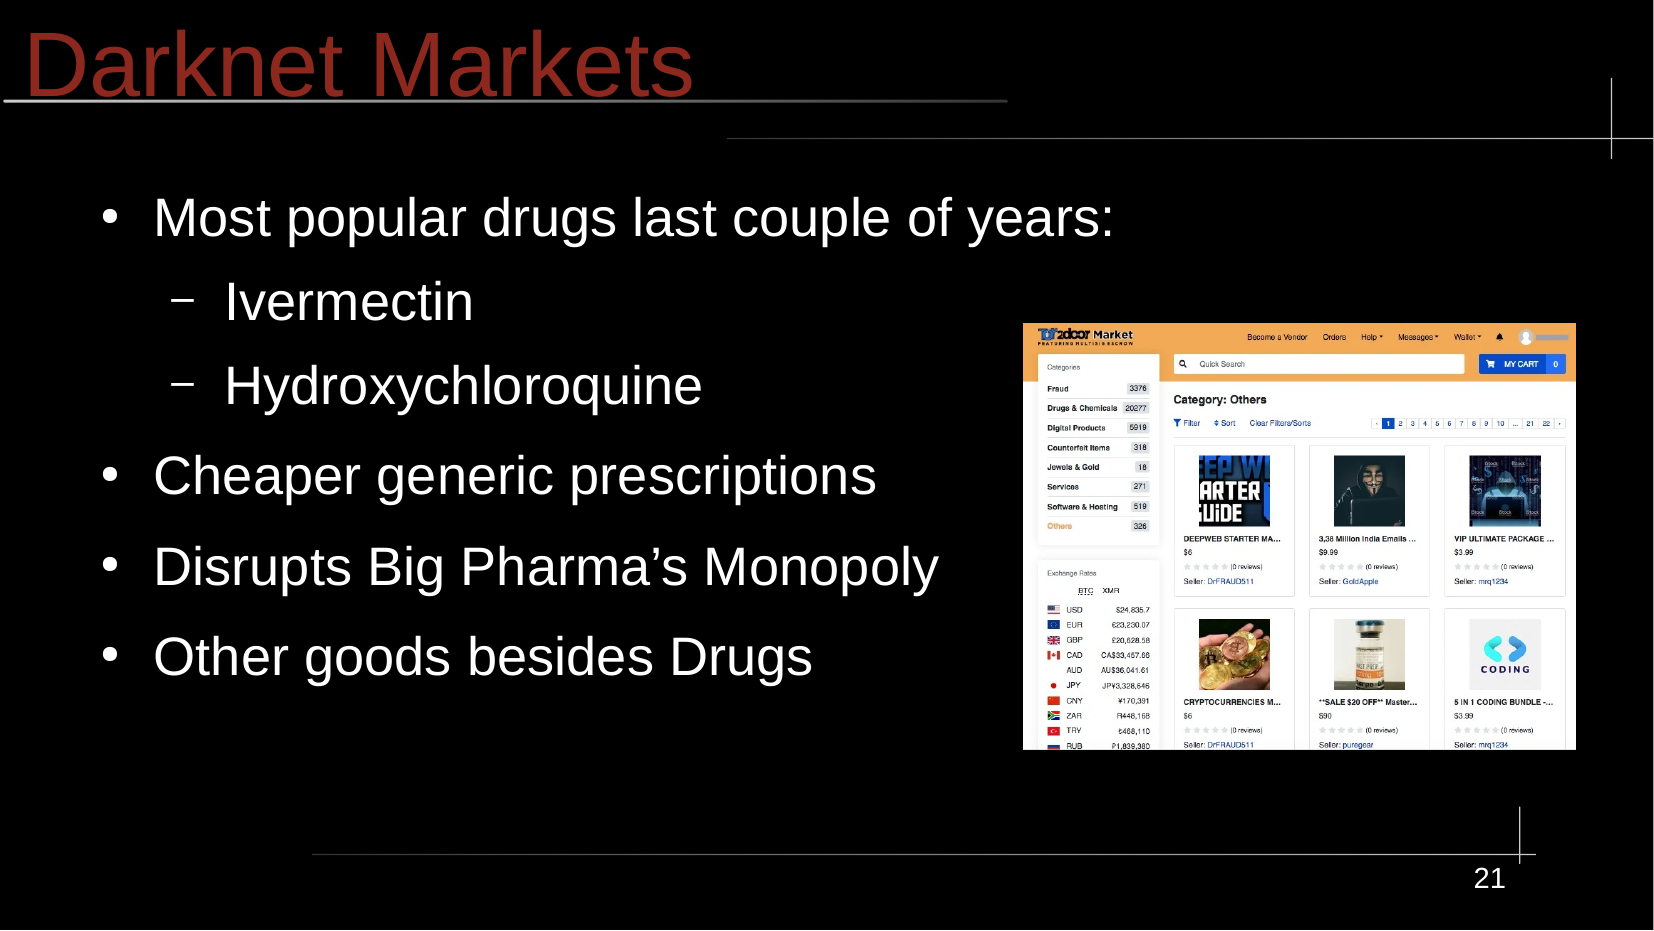

# Darknet Markets
Most popular drugs last couple of years:
Ivermectin
Hydroxychloroquine
Cheaper generic prescriptions
Disrupts Big Pharma’s Monopoly
Other goods besides Drugs
21